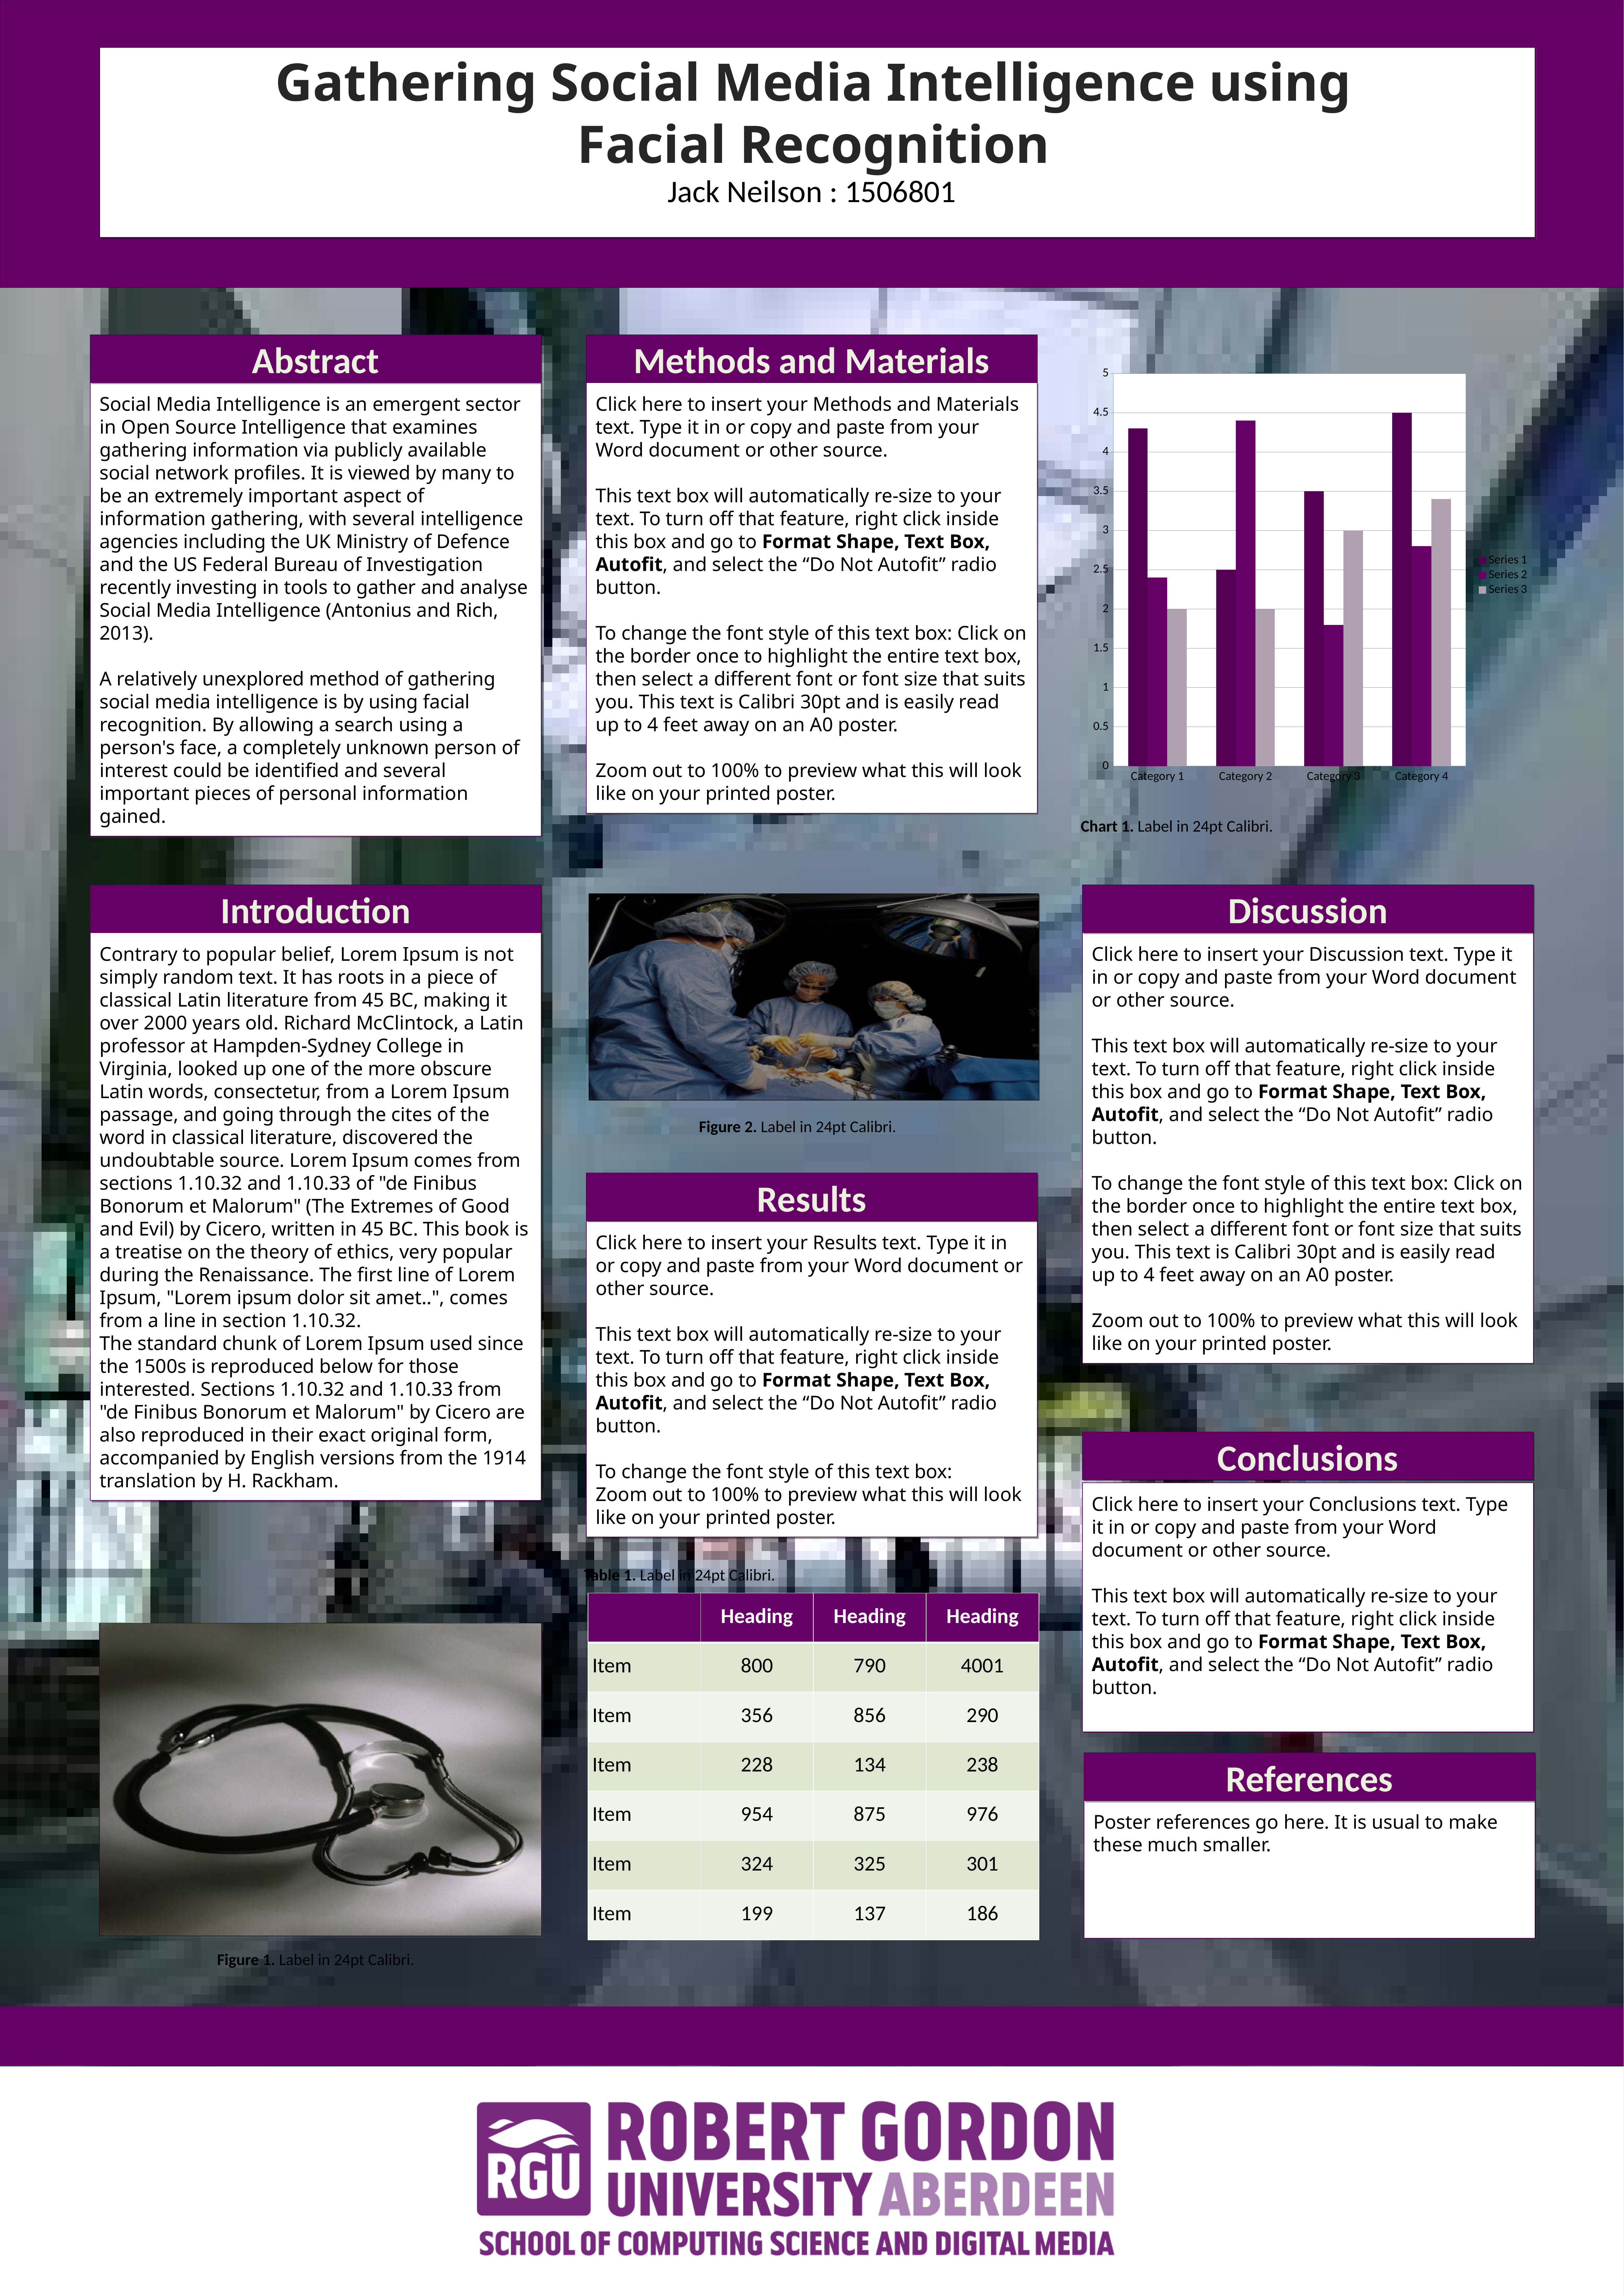

Gathering Social Media Intelligence using Facial Recognition
Jack Neilson : 1506801
Abstract
Methods and Materials
### Chart
| Category | Series 1 | Series 2 | Series 3 |
|---|---|---|---|
| Category 1 | 4.3 | 2.4 | 2.0 |
| Category 2 | 2.5 | 4.4 | 2.0 |
| Category 3 | 3.5 | 1.8 | 3.0 |
| Category 4 | 4.5 | 2.8 | 3.4 |Social Media Intelligence is an emergent sector in Open Source Intelligence that examines gathering information via publicly available social network profiles. It is viewed by many to be an extremely important aspect of information gathering, with several intelligence agencies including the UK Ministry of Defence and the US Federal Bureau of Investigation recently investing in tools to gather and analyse Social Media Intelligence (Antonius and Rich, 2013).
A relatively unexplored method of gathering social media intelligence is by using facial recognition. By allowing a search using a person's face, a completely unknown person of interest could be identified and several important pieces of personal information gained.
Click here to insert your Methods and Materials text. Type it in or copy and paste from your Word document or other source.
This text box will automatically re-size to your text. To turn off that feature, right click inside this box and go to Format Shape, Text Box, Autofit, and select the “Do Not Autofit” radio button.
To change the font style of this text box: Click on the border once to highlight the entire text box, then select a different font or font size that suits you. This text is Calibri 30pt and is easily read up to 4 feet away on an A0 poster.
Zoom out to 100% to preview what this will look like on your printed poster.
Chart 1. Label in 24pt Calibri.
Introduction
Discussion
Contrary to popular belief, Lorem Ipsum is not simply random text. It has roots in a piece of classical Latin literature from 45 BC, making it over 2000 years old. Richard McClintock, a Latin professor at Hampden-Sydney College in Virginia, looked up one of the more obscure Latin words, consectetur, from a Lorem Ipsum passage, and going through the cites of the word in classical literature, discovered the undoubtable source. Lorem Ipsum comes from sections 1.10.32 and 1.10.33 of "de Finibus Bonorum et Malorum" (The Extremes of Good and Evil) by Cicero, written in 45 BC. This book is a treatise on the theory of ethics, very popular during the Renaissance. The first line of Lorem Ipsum, "Lorem ipsum dolor sit amet..", comes from a line in section 1.10.32.
The standard chunk of Lorem Ipsum used since the 1500s is reproduced below for those interested. Sections 1.10.32 and 1.10.33 from "de Finibus Bonorum et Malorum" by Cicero are also reproduced in their exact original form, accompanied by English versions from the 1914 translation by H. Rackham.
Click here to insert your Discussion text. Type it in or copy and paste from your Word document or other source.
This text box will automatically re-size to your text. To turn off that feature, right click inside this box and go to Format Shape, Text Box, Autofit, and select the “Do Not Autofit” radio button.
To change the font style of this text box: Click on the border once to highlight the entire text box, then select a different font or font size that suits you. This text is Calibri 30pt and is easily read up to 4 feet away on an A0 poster.
Zoom out to 100% to preview what this will look like on your printed poster.
Figure 2. Label in 24pt Calibri.
Results
Click here to insert your Results text. Type it in or copy and paste from your Word document or other source.
This text box will automatically re-size to your text. To turn off that feature, right click inside this box and go to Format Shape, Text Box, Autofit, and select the “Do Not Autofit” radio button.
To change the font style of this text box:
Zoom out to 100% to preview what this will look like on your printed poster.
Conclusions
Click here to insert your Conclusions text. Type it in or copy and paste from your Word document or other source.
This text box will automatically re-size to your text. To turn off that feature, right click inside this box and go to Format Shape, Text Box, Autofit, and select the “Do Not Autofit” radio button.
Table 1. Label in 24pt Calibri.
| | Heading | Heading | Heading |
| --- | --- | --- | --- |
| Item | 800 | 790 | 4001 |
| Item | 356 | 856 | 290 |
| Item | 228 | 134 | 238 |
| Item | 954 | 875 | 976 |
| Item | 324 | 325 | 301 |
| Item | 199 | 137 | 186 |
References
Poster references go here. It is usual to make these much smaller.
Figure 1. Label in 24pt Calibri.